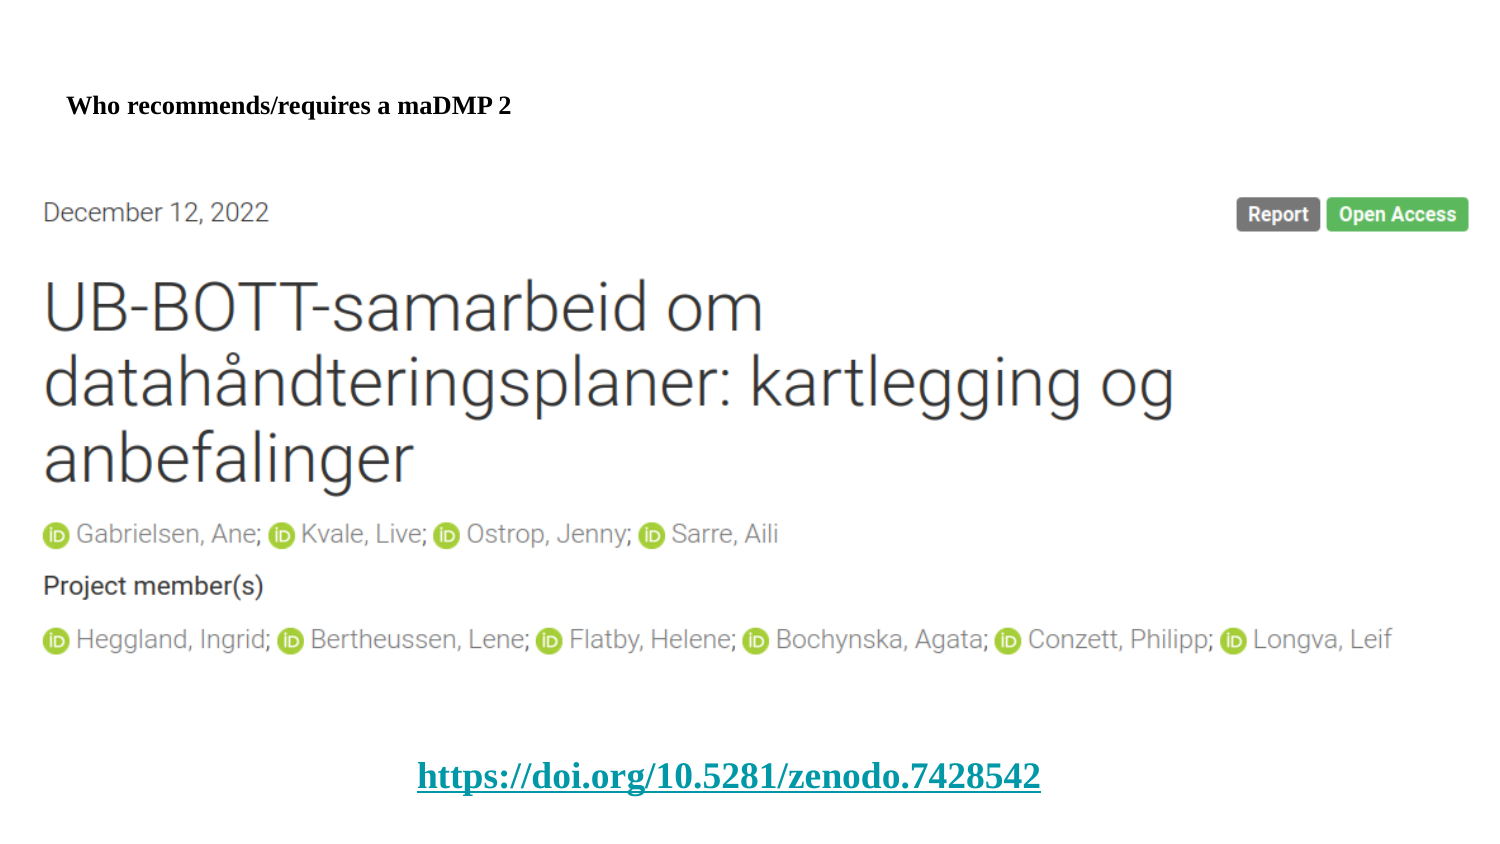

# Who recommends/requires a maDMP 2
https://doi.org/10.5281/zenodo.7428542